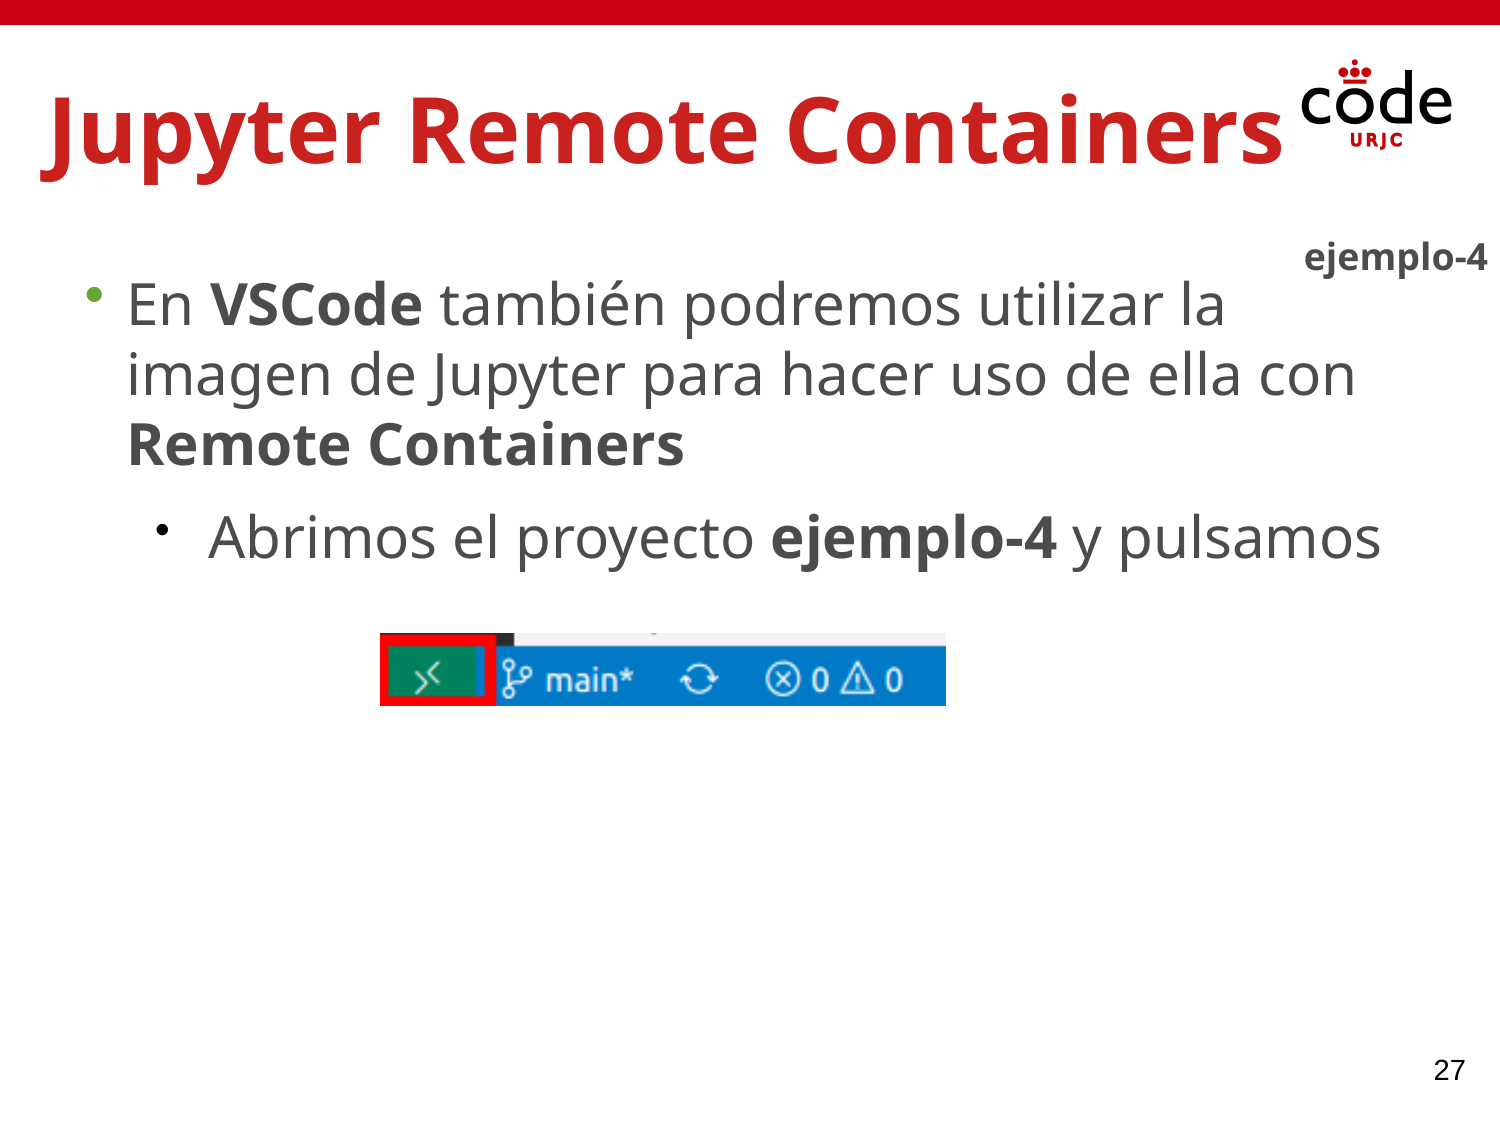

# Jupyter Remote Containers
ejemplo-4
En VSCode también podremos utilizar la imagen de Jupyter para hacer uso de ella con Remote Containers
Abrimos el proyecto ejemplo-4 y pulsamos